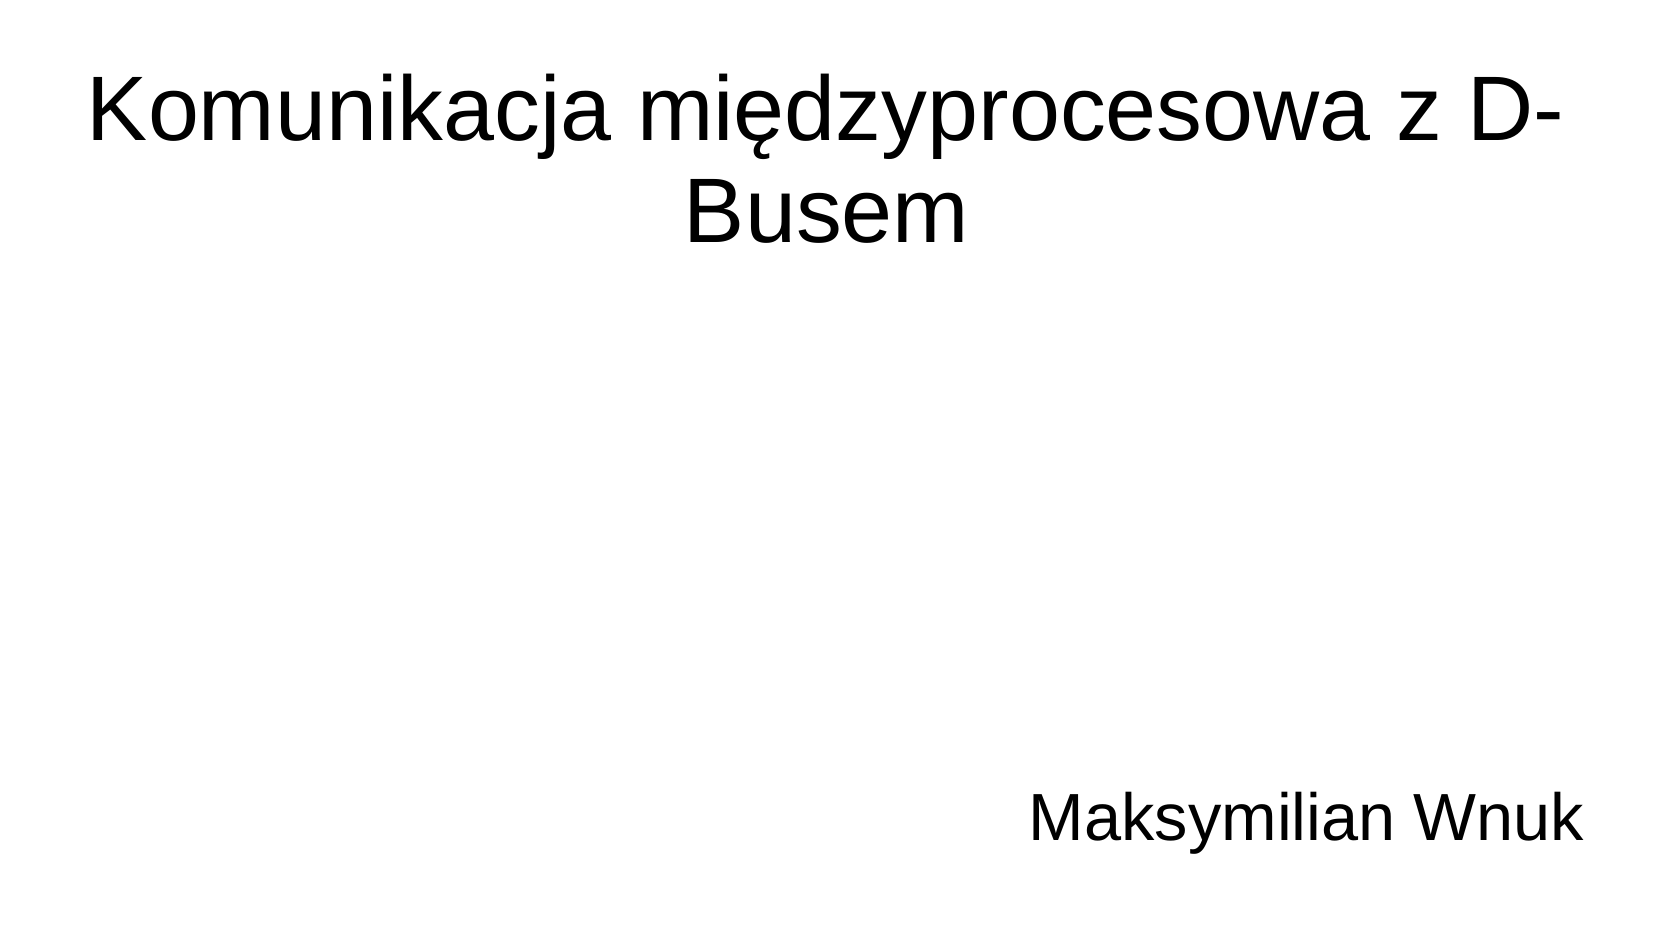

# Komunikacja międzyprocesowa z D-Busem
Maksymilian Wnuk